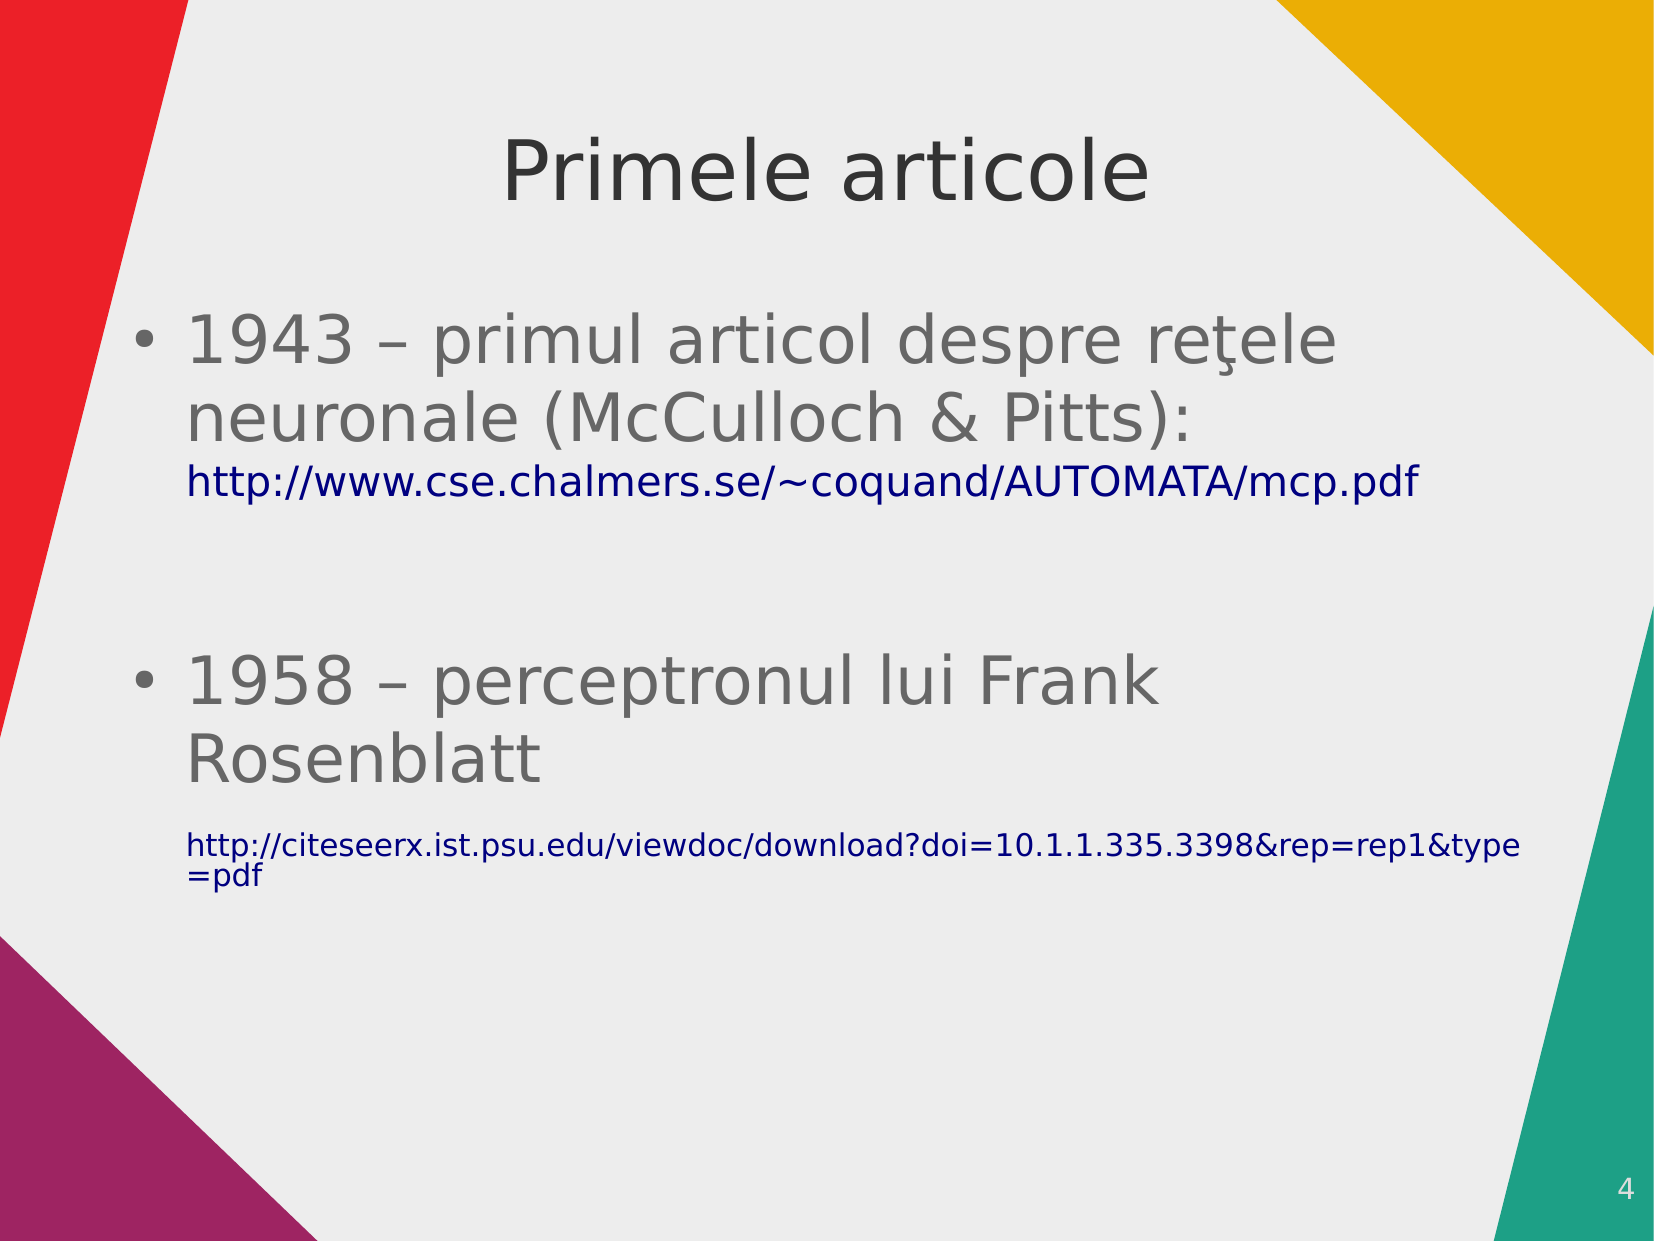

# Primele articole
1943 – primul articol despre reţele neuronale (McCulloch & Pitts):http://www.cse.chalmers.se/~coquand/AUTOMATA/mcp.pdf
1958 – perceptronul lui Frank Rosenblatt
http://citeseerx.ist.psu.edu/viewdoc/download?doi=10.1.1.335.3398&rep=rep1&type=pdf
4